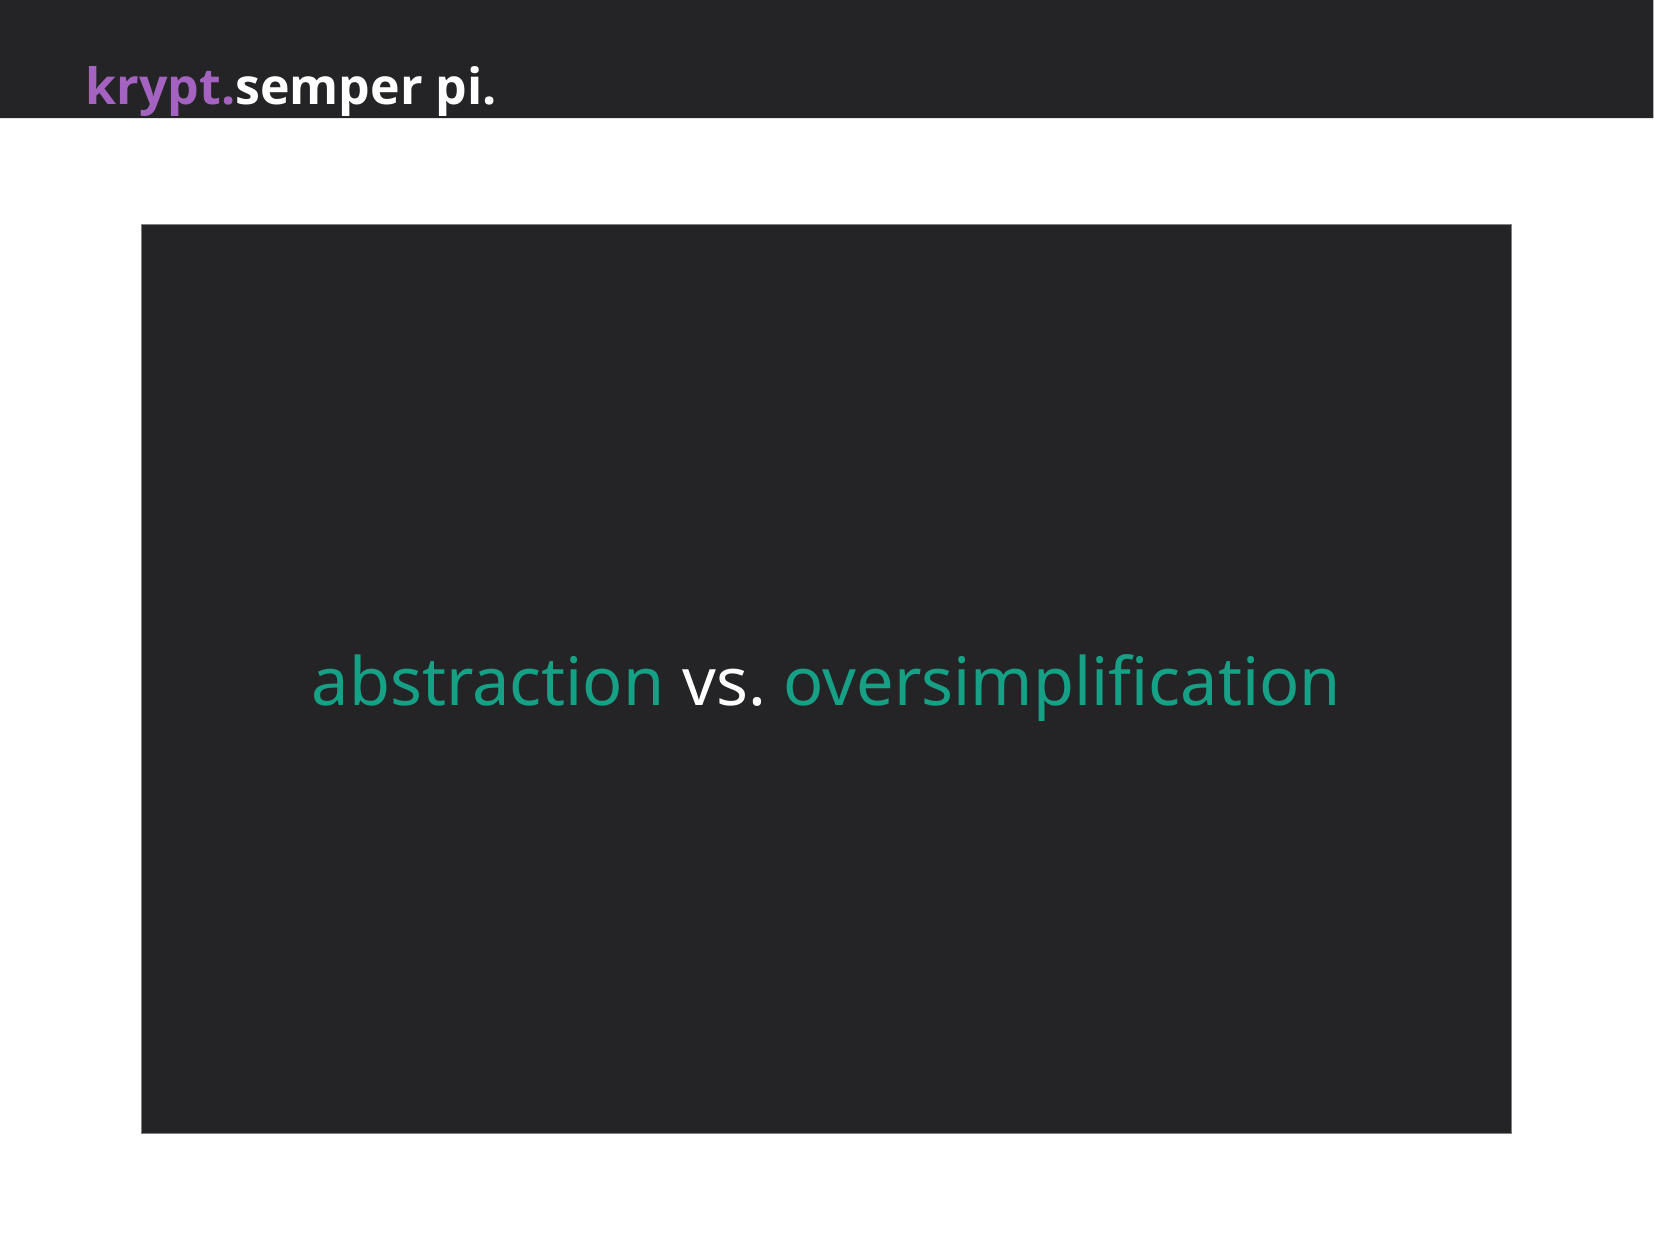

krypt.semper pi.
abstraction vs. oversimplification
security sucks.